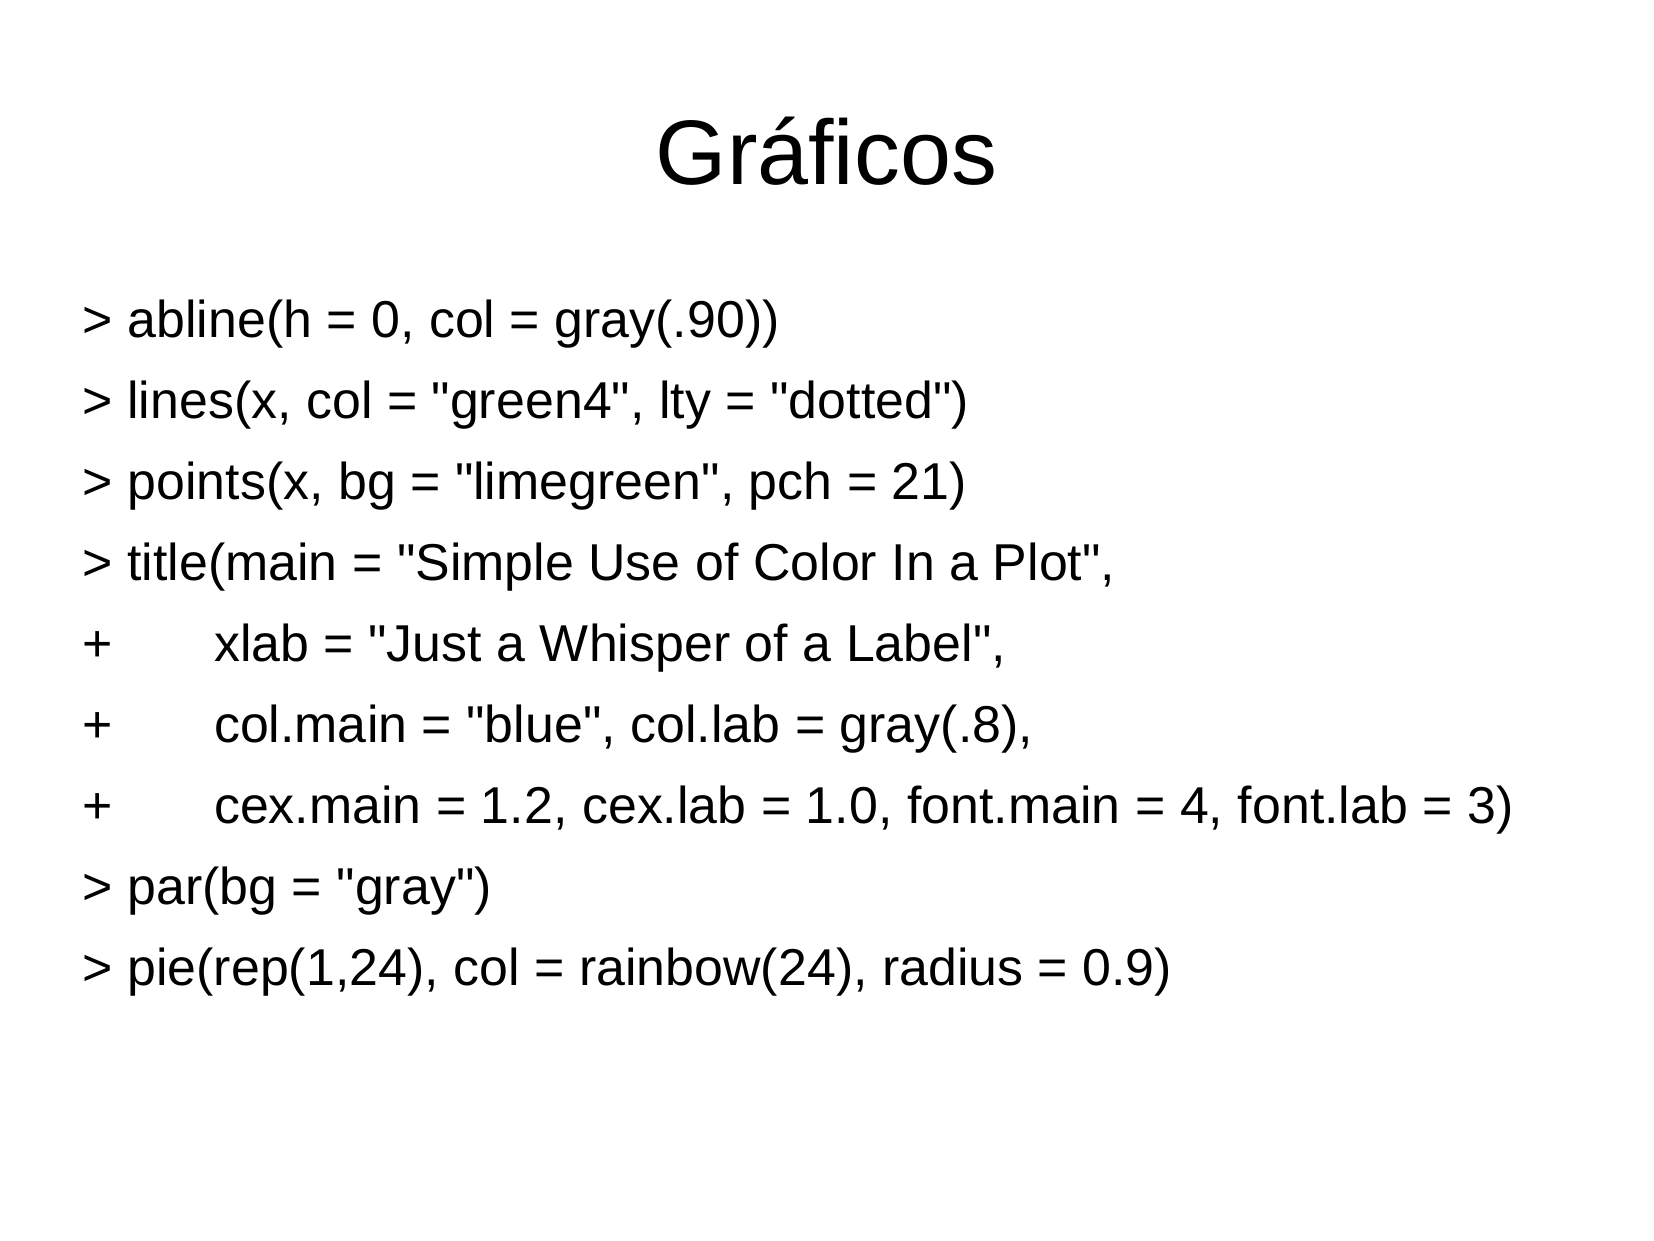

# Gráficos
> abline(h = 0, col = gray(.90))
> lines(x, col = "green4", lty = "dotted")
> points(x, bg = "limegreen", pch = 21)
> title(main = "Simple Use of Color In a Plot",
+ xlab = "Just a Whisper of a Label",
+ col.main = "blue", col.lab = gray(.8),
+ cex.main = 1.2, cex.lab = 1.0, font.main = 4, font.lab = 3)
> par(bg = "gray")
> pie(rep(1,24), col = rainbow(24), radius = 0.9)